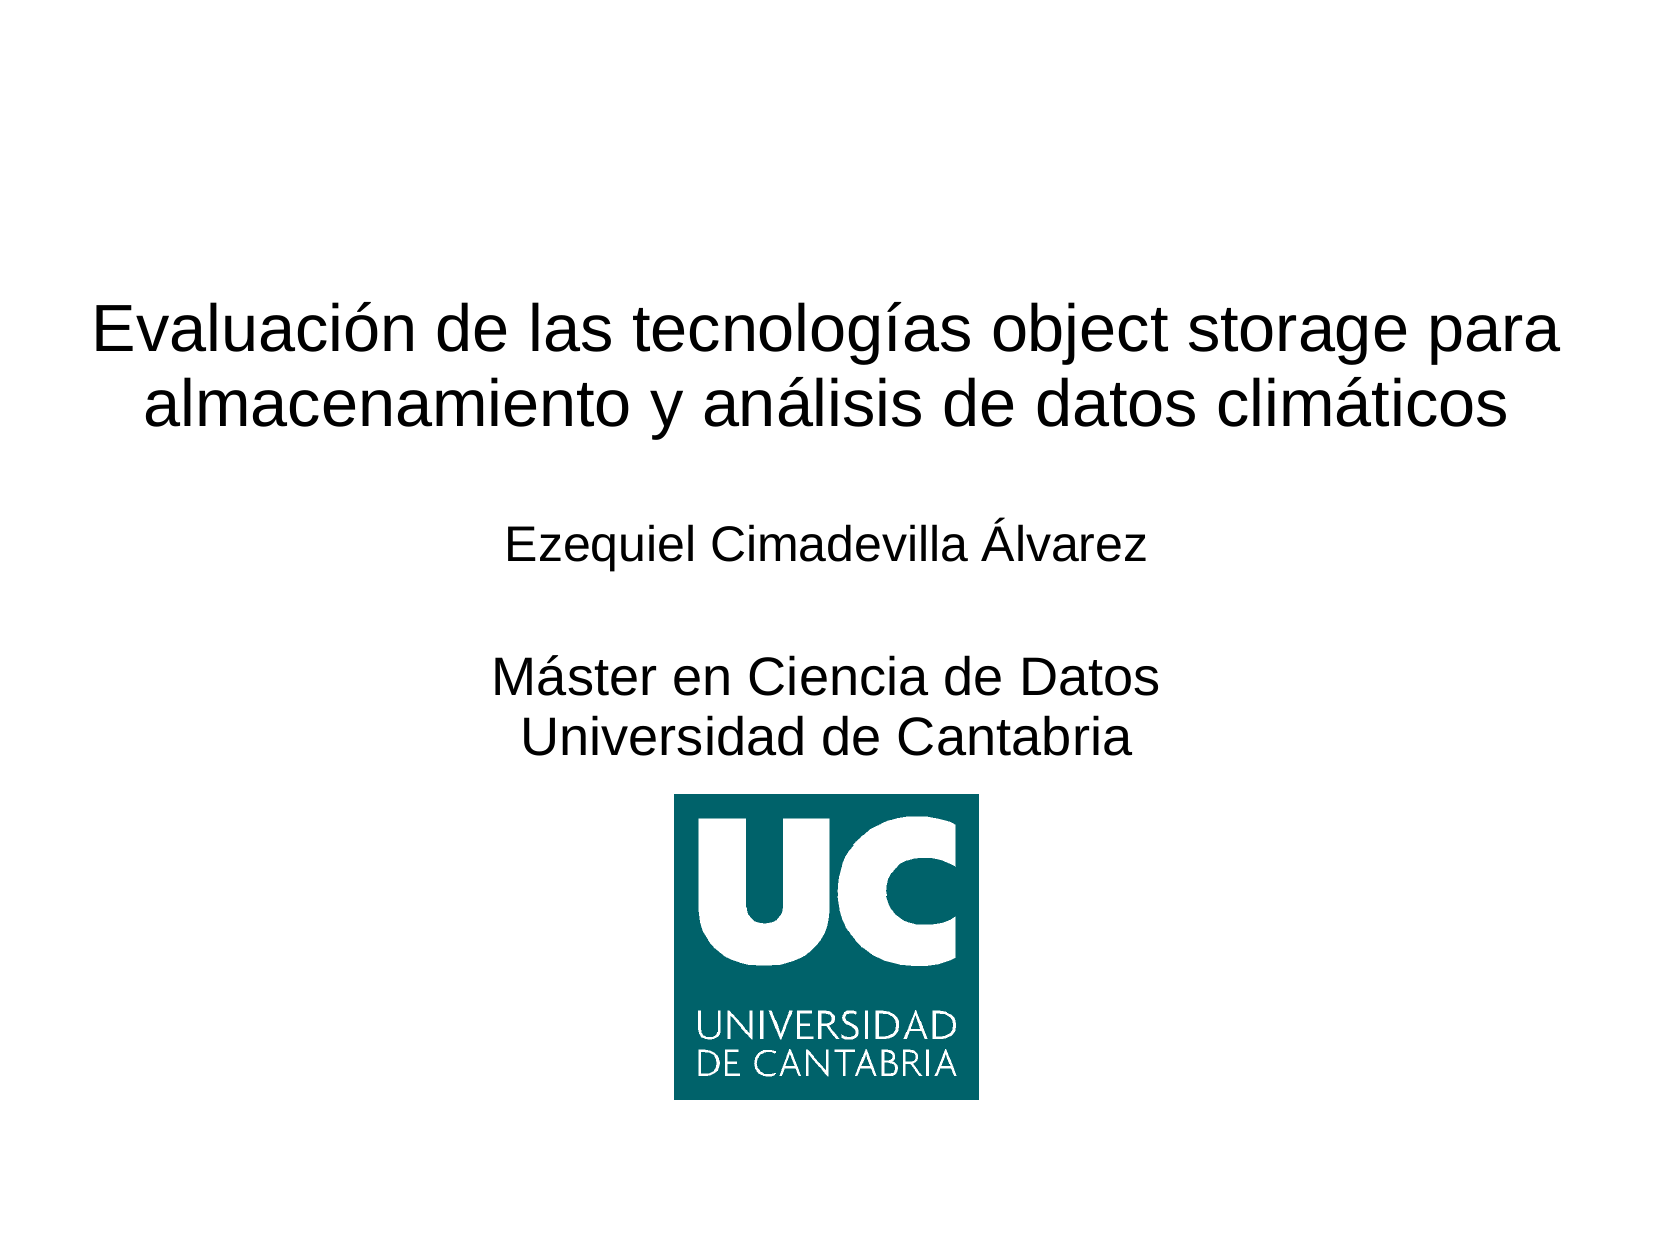

# Evaluación de las tecnologías object storage para almacenamiento y análisis de datos climáticos
Ezequiel Cimadevilla Álvarez
Máster en Ciencia de Datos
Universidad de Cantabria